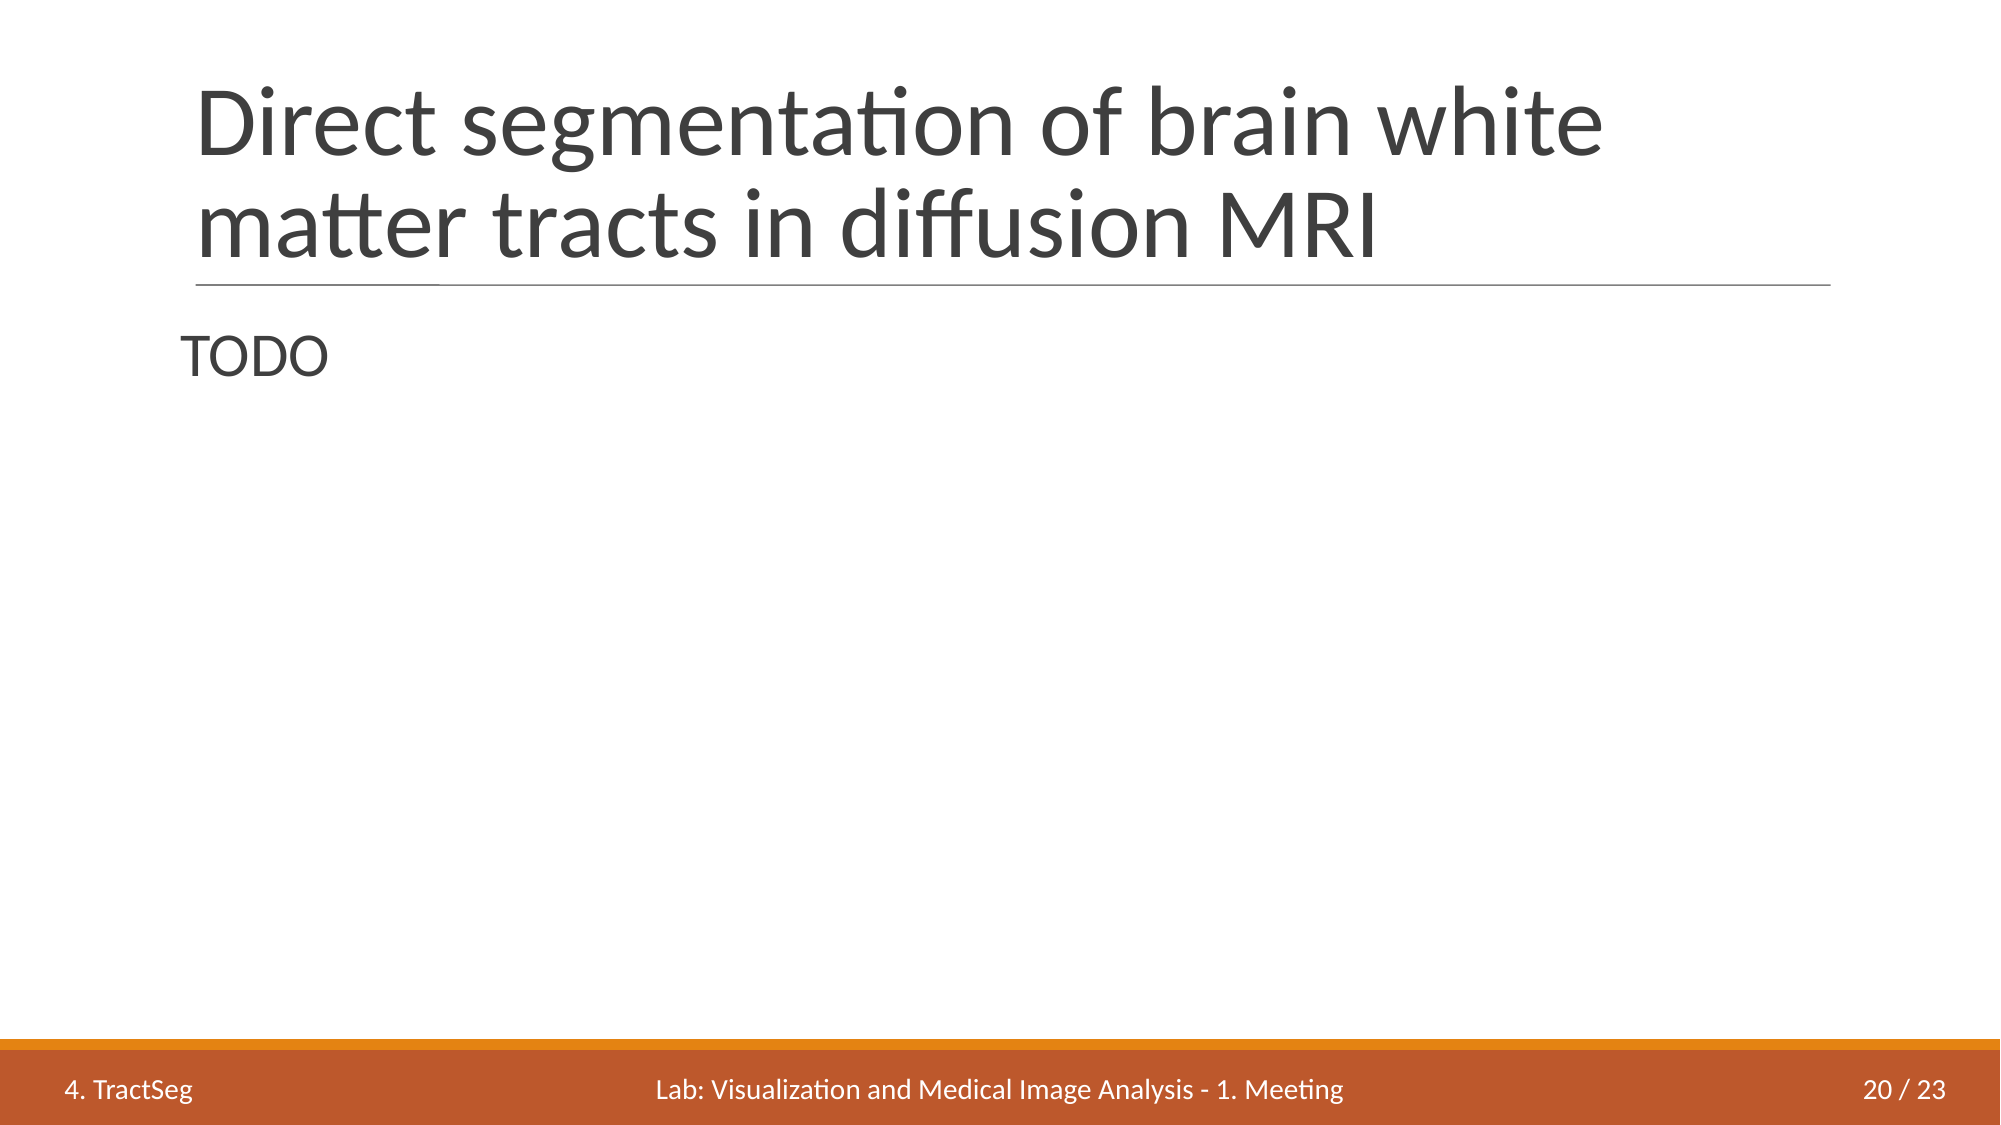

# Direct segmentation of brain white matter tracts in diffusion MRI
TODO
4. TractSeg
Lab: Visualization and Medical Image Analysis - 1. Meeting